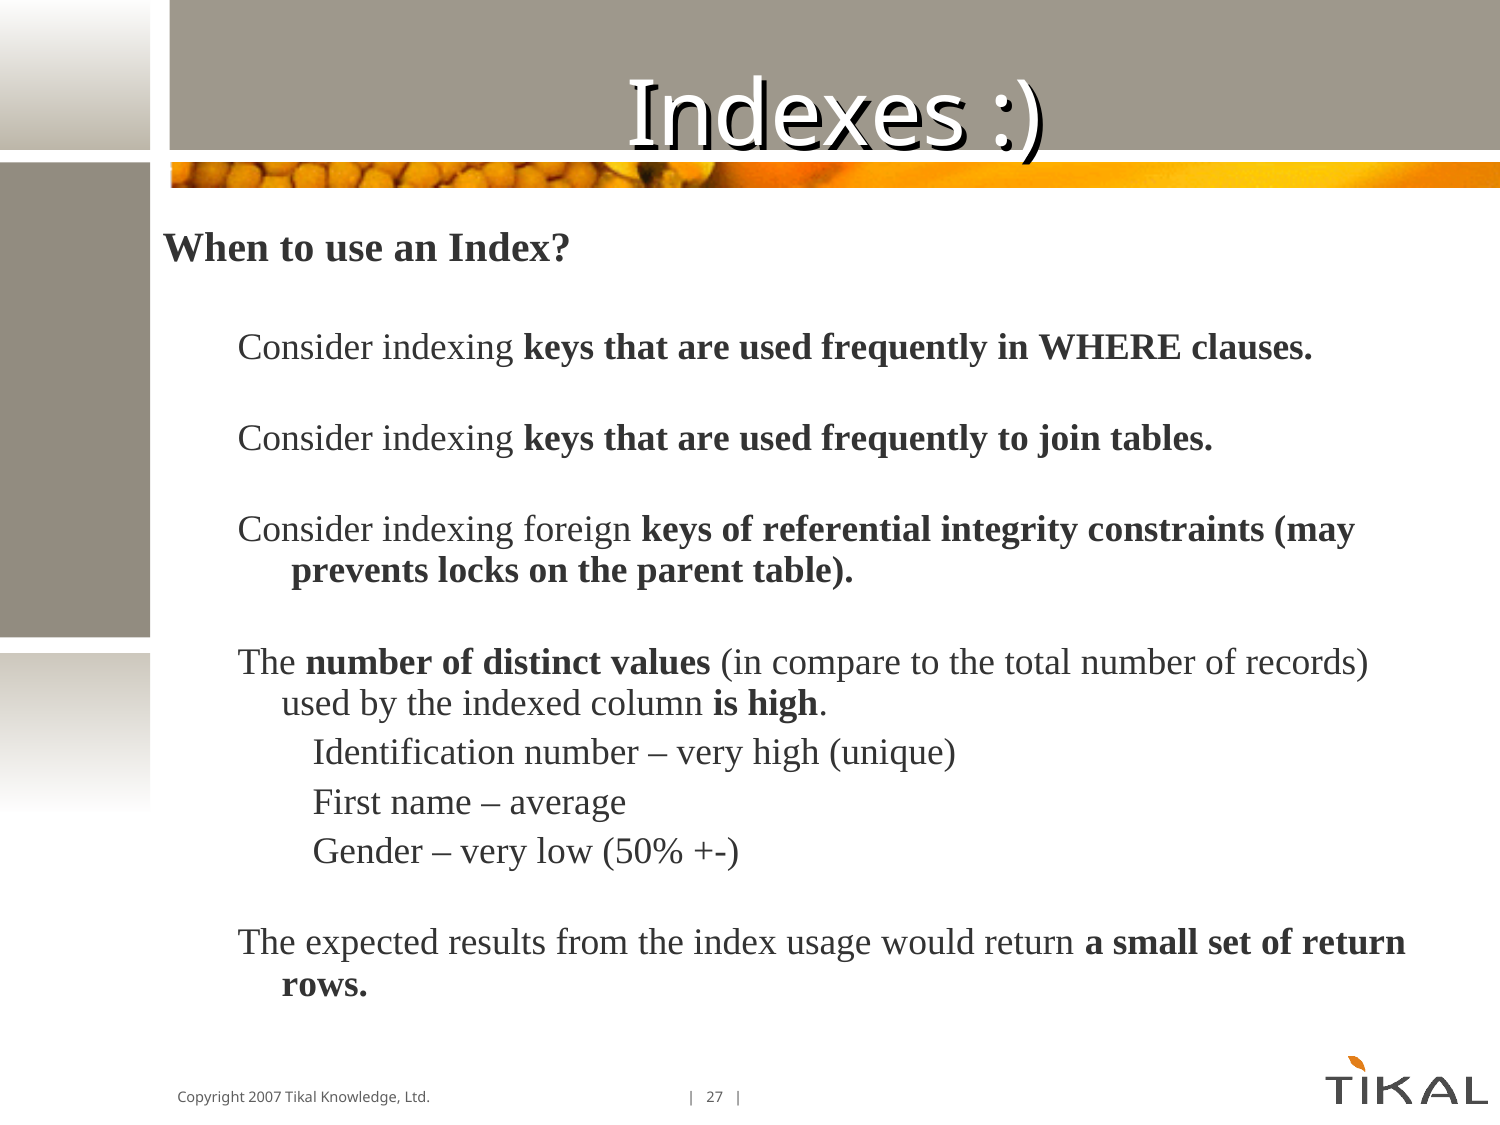

# Indexes :)
When to use an Index?
Consider indexing keys that are used frequently in WHERE clauses.
Consider indexing keys that are used frequently to join tables.
Consider indexing foreign keys of referential integrity constraints (may
 prevents locks on the parent table).
The number of distinct values (in compare to the total number of records)
used by the indexed column is high.
Identification number – very high (unique)
First name – average
Gender – very low (50% +-)
The expected results from the index usage would return a small set of return rows.